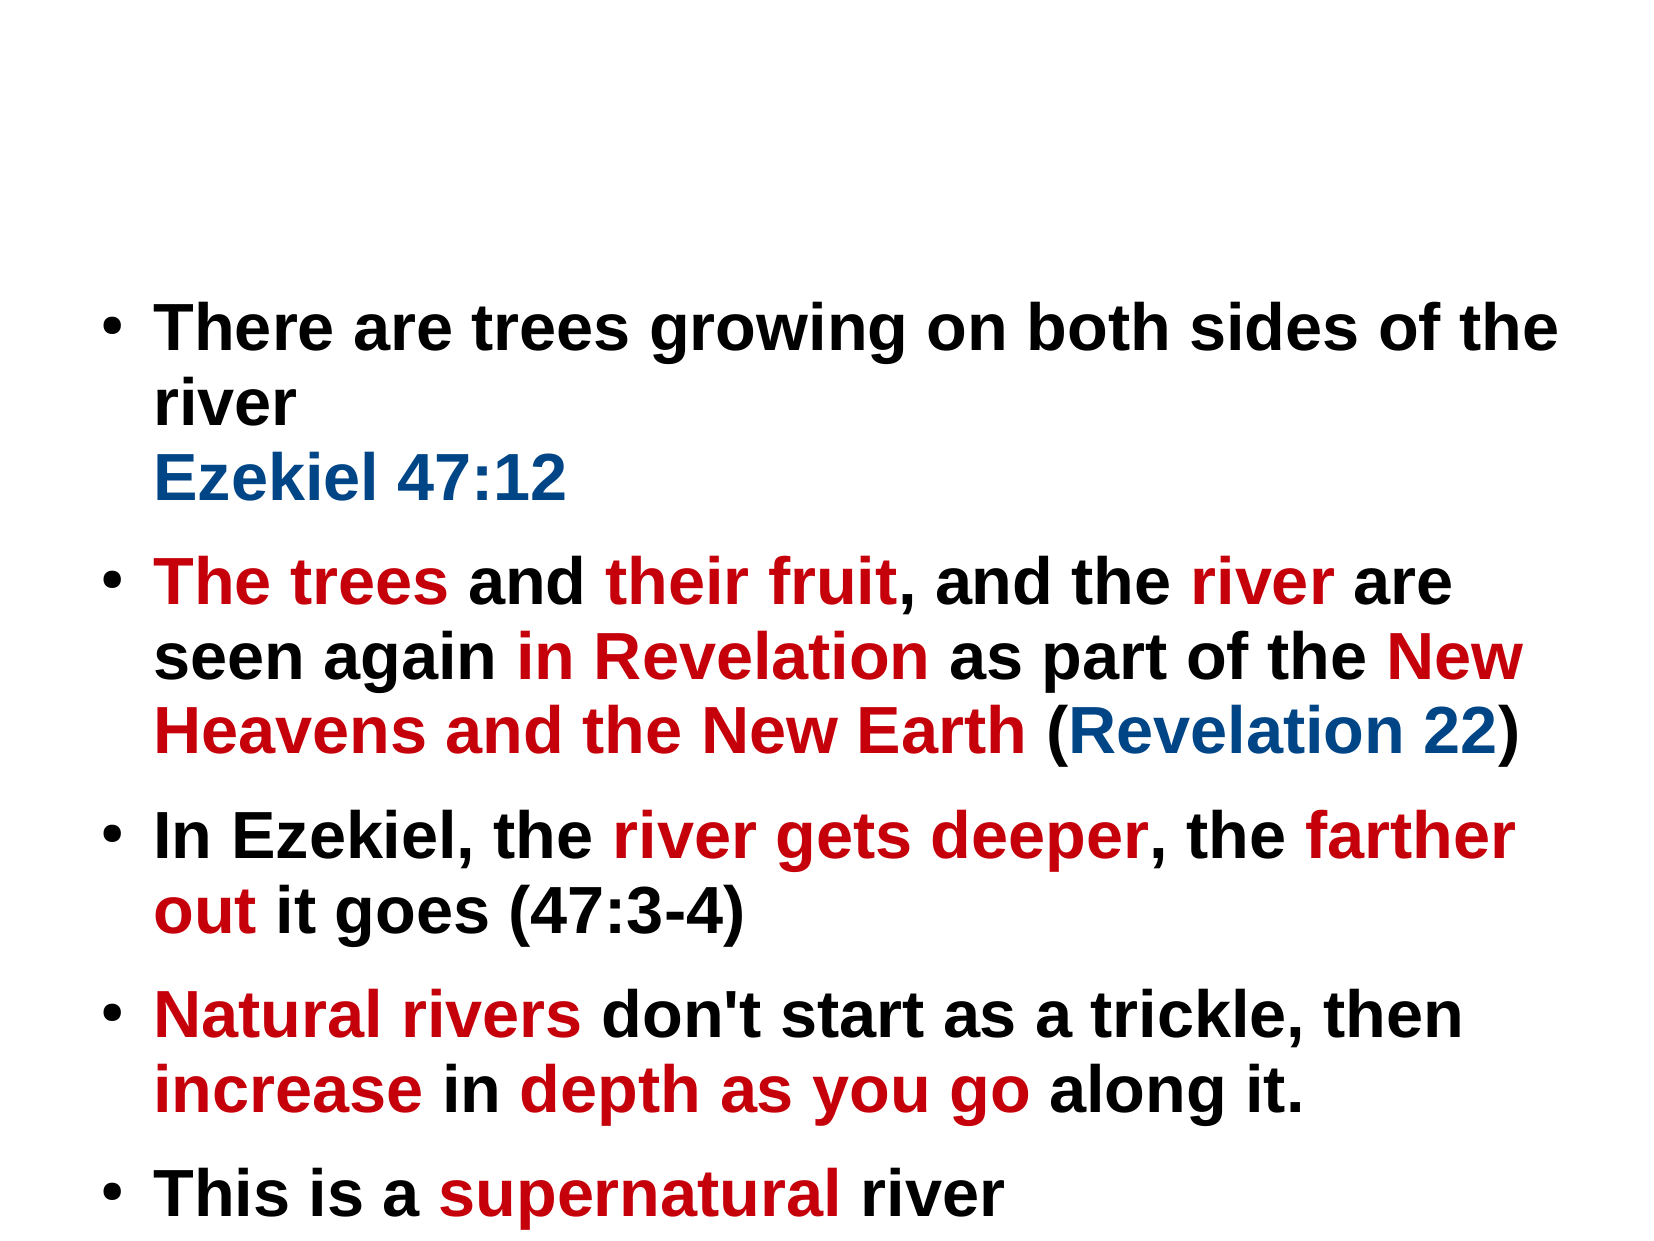

#
There are trees growing on both sides of the river
Ezekiel 47:12
The trees and their fruit, and the river are seen again in Revelation as part of the New Heavens and the New Earth (Revelation 22)
In Ezekiel, the river gets deeper, the farther out it goes (47:3-4)
Natural rivers don't start as a trickle, then increase in depth as you go along it.
This is a supernatural river